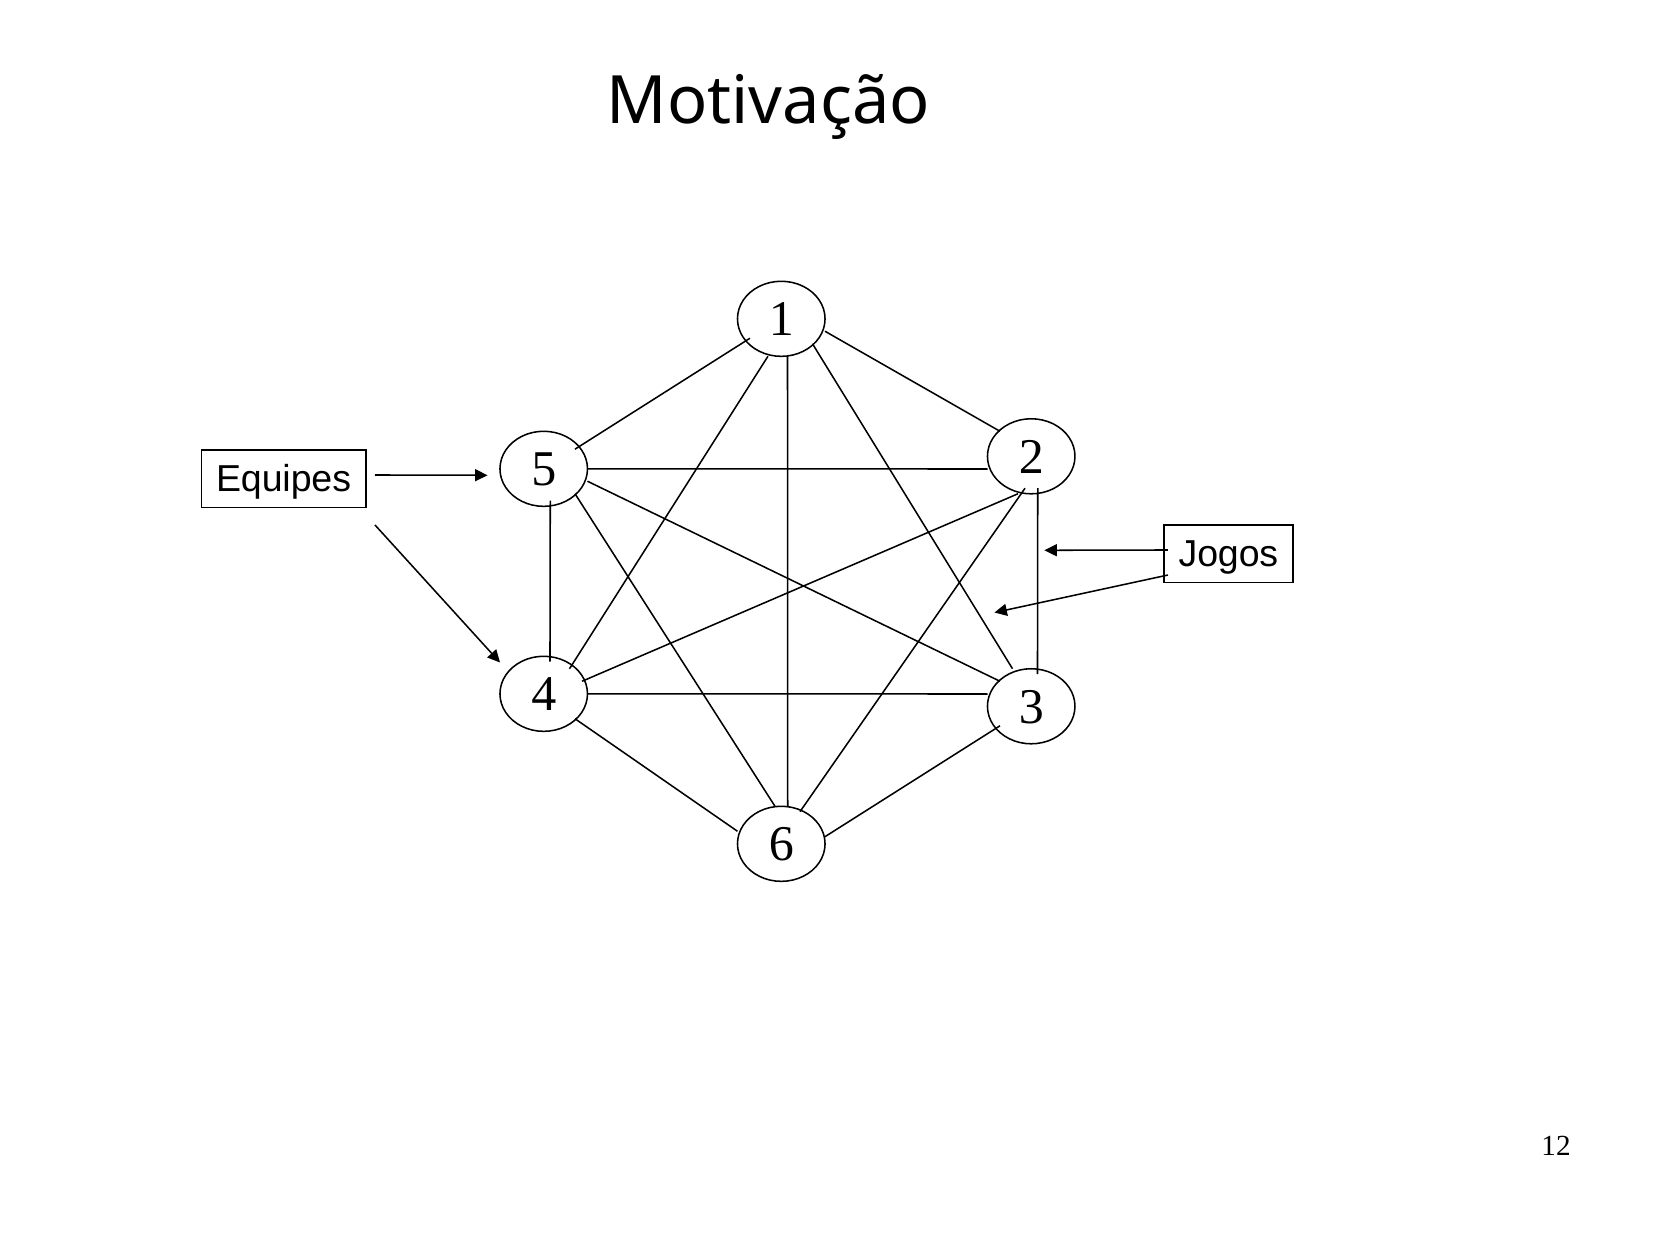

Motivação
1
2
5
Equipes
Jogos
4
3
6
12